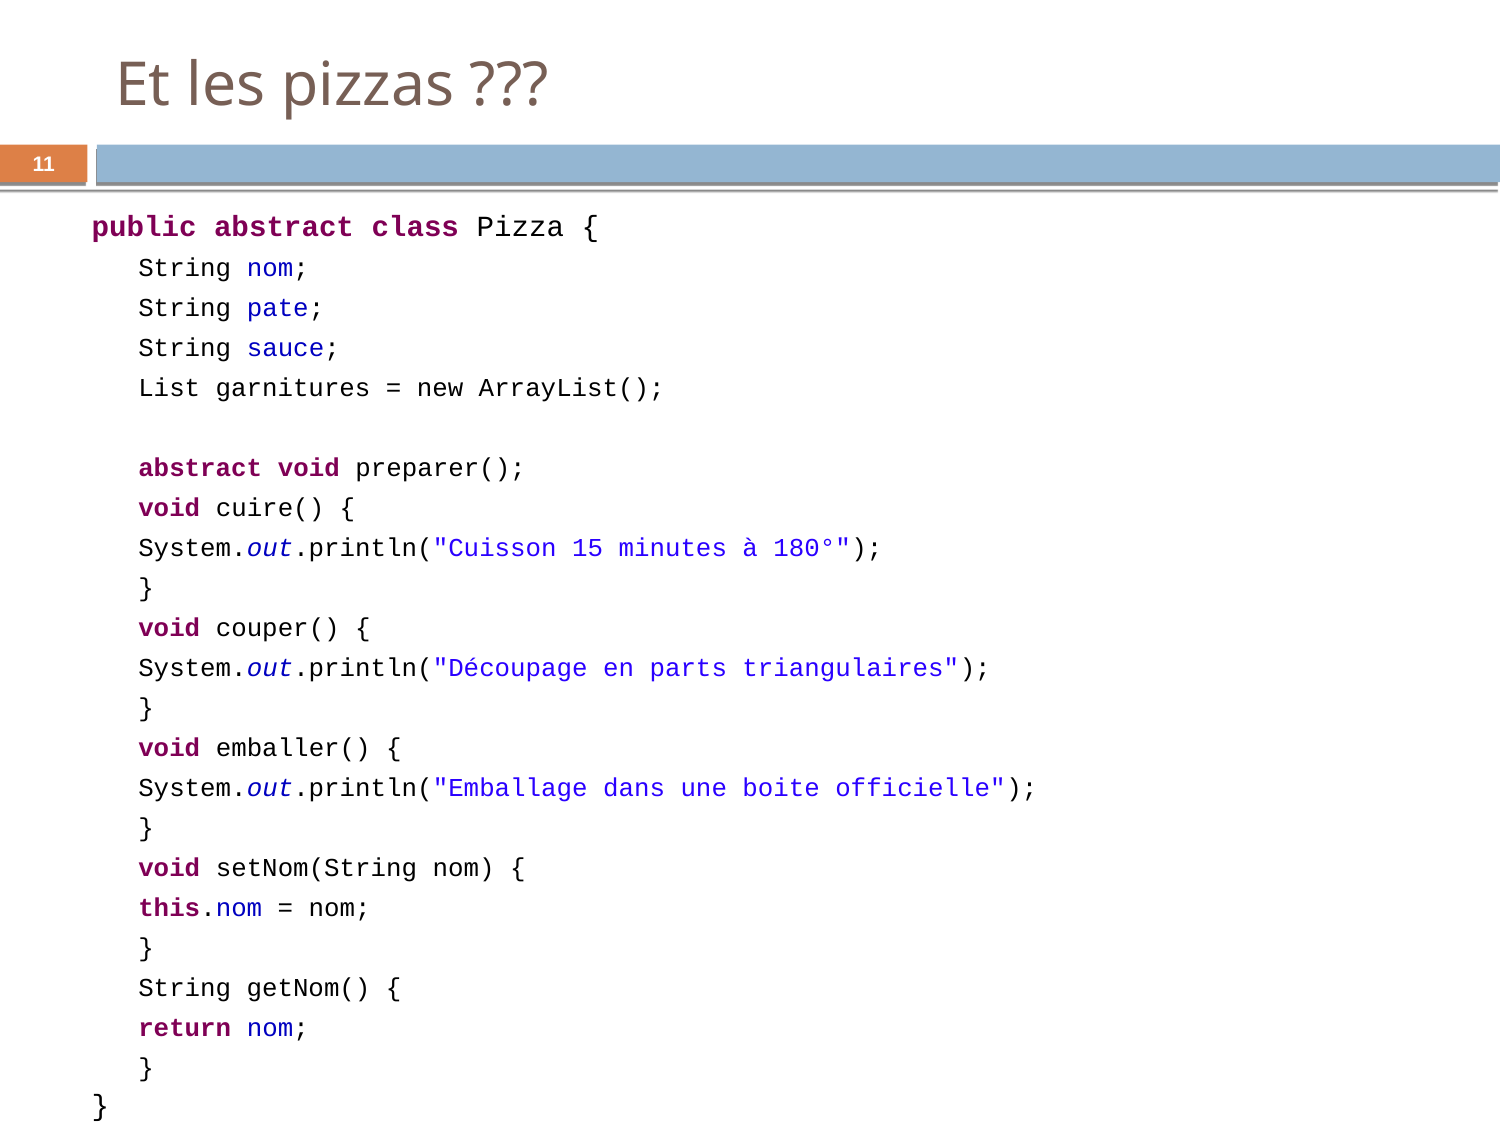

# Et les pizzas ???
public abstract class Pizza {
String nom;
String pate;
String sauce;
List garnitures = new ArrayList();
abstract void preparer();
void cuire() {
System.out.println("Cuisson 15 minutes à 180°");
}
void couper() {
System.out.println("Découpage en parts triangulaires");
}
void emballer() {
System.out.println("Emballage dans une boite officielle");
}
void setNom(String nom) {
this.nom = nom;
}
String getNom() {
return nom;
}
}